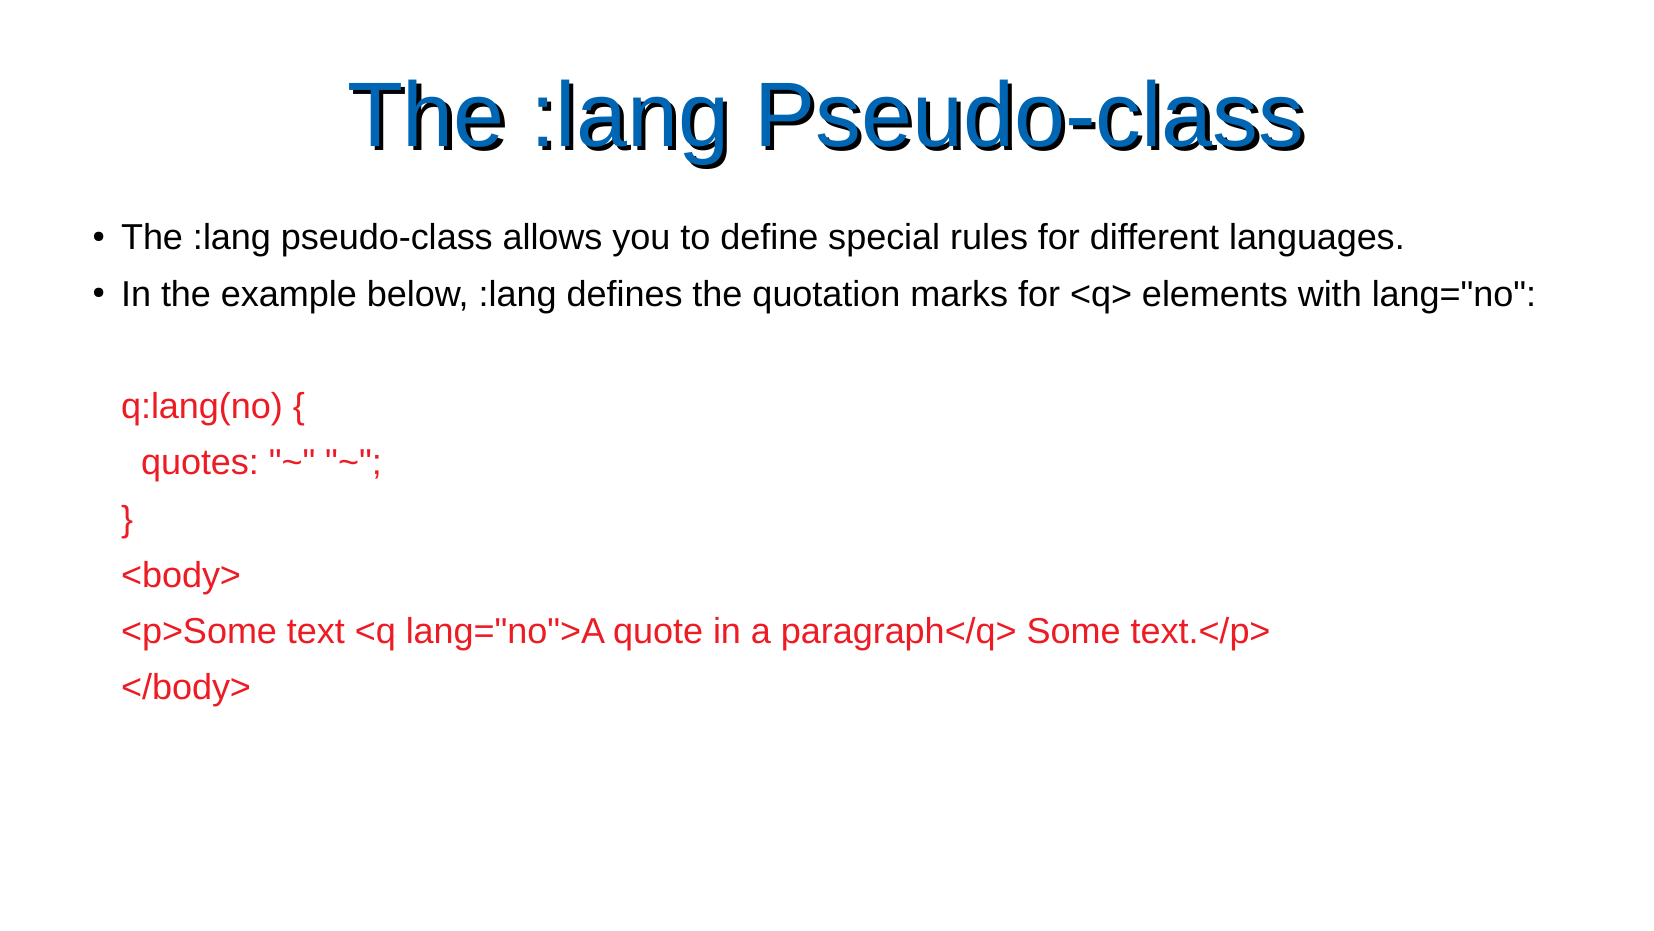

# The :lang Pseudo-class
The :lang pseudo-class allows you to define special rules for different languages.
In the example below, :lang defines the quotation marks for <q> elements with lang="no":
q:lang(no) {
 quotes: "~" "~";
}
<body>
<p>Some text <q lang="no">A quote in a paragraph</q> Some text.</p>
</body>